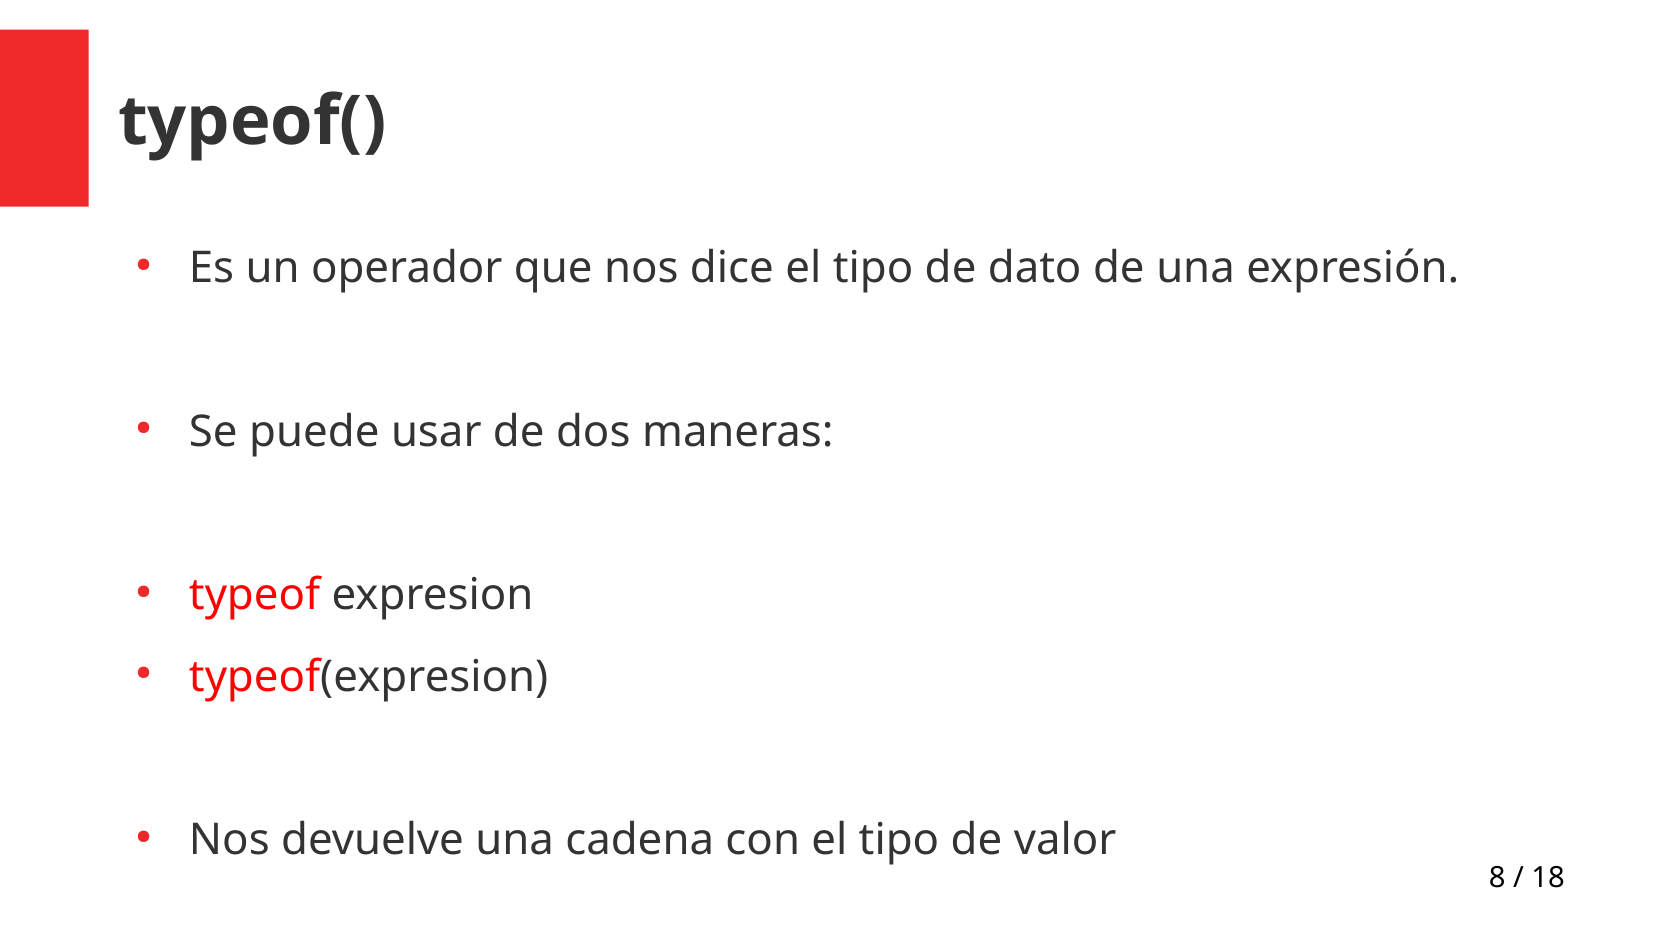

# typeof()
Es un operador que nos dice el tipo de dato de una expresión.
Se puede usar de dos maneras:
typeof expresion
typeof(expresion)
Nos devuelve una cadena con el tipo de valor
8